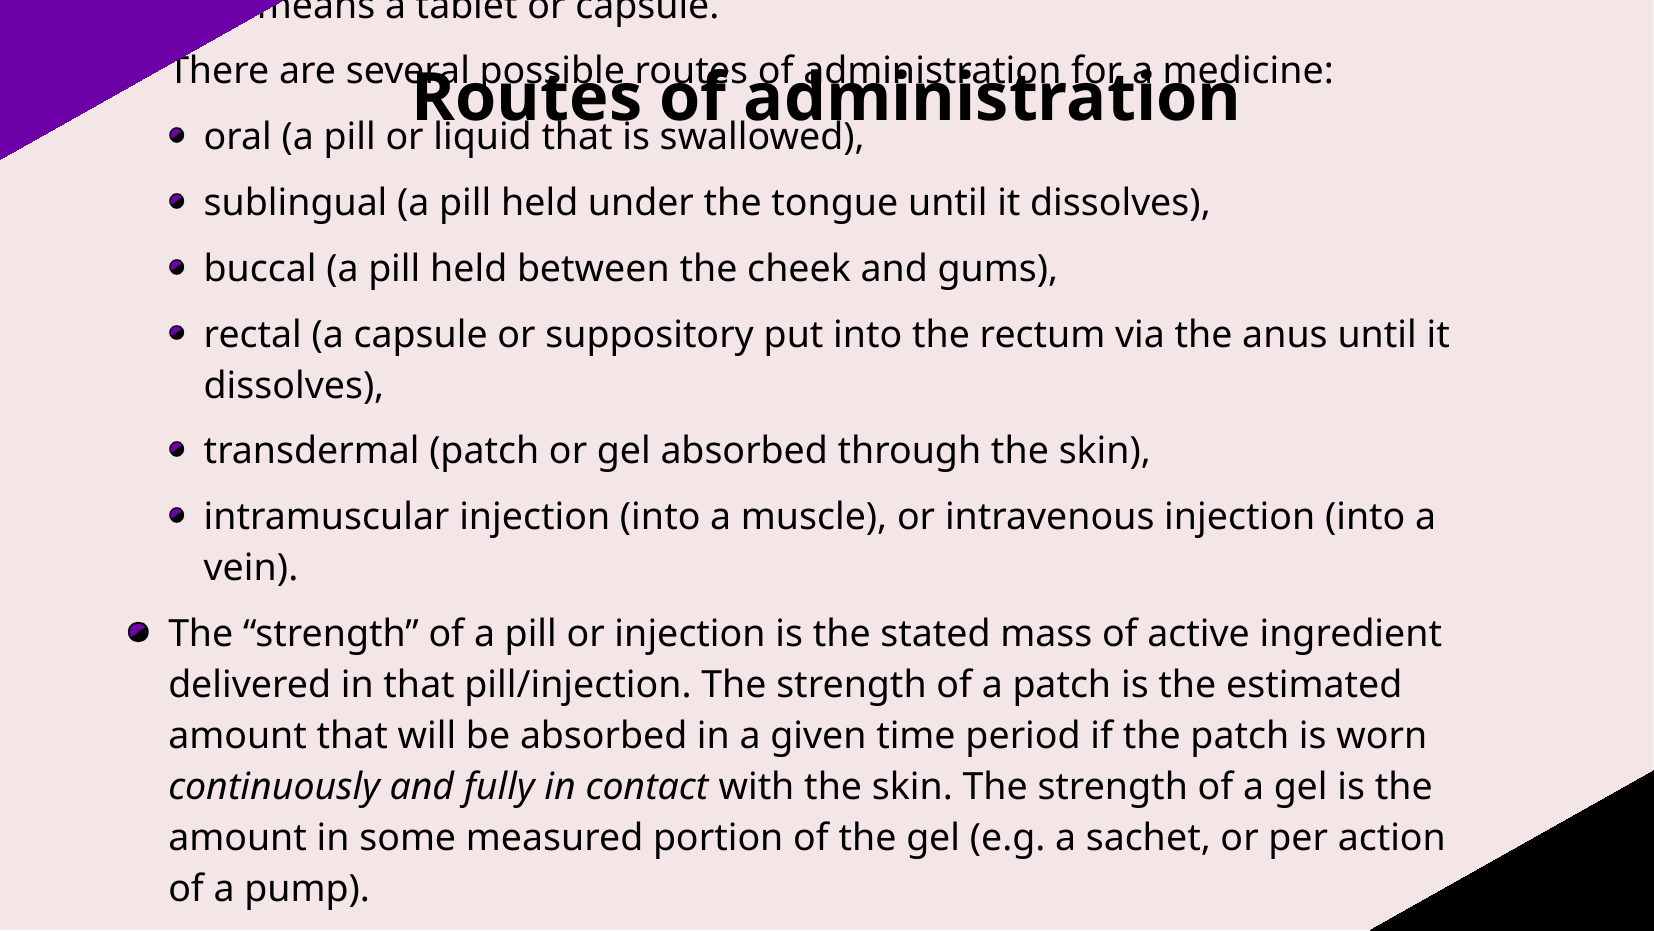

“Pill” means a tablet or capsule.
There are several possible routes of administration for a medicine:
oral (a pill or liquid that is swallowed),
sublingual (a pill held under the tongue until it dissolves),
buccal (a pill held between the cheek and gums),
rectal (a capsule or suppository put into the rectum via the anus until it dissolves),
transdermal (patch or gel absorbed through the skin),
intramuscular injection (into a muscle), or intravenous injection (into a vein).
The “strength” of a pill or injection is the stated mass of active ingredient delivered in that pill/injection. The strength of a patch is the estimated amount that will be absorbed in a given time period if the patch is worn continuously and fully in contact with the skin. The strength of a gel is the amount in some measured portion of the gel (e.g. a sachet, or per action of a pump).
The “dose” is the amount a patient takes over time (typically per day). This might include treatment breaks, e.g. for cyclic HRT.
# Routes of administration